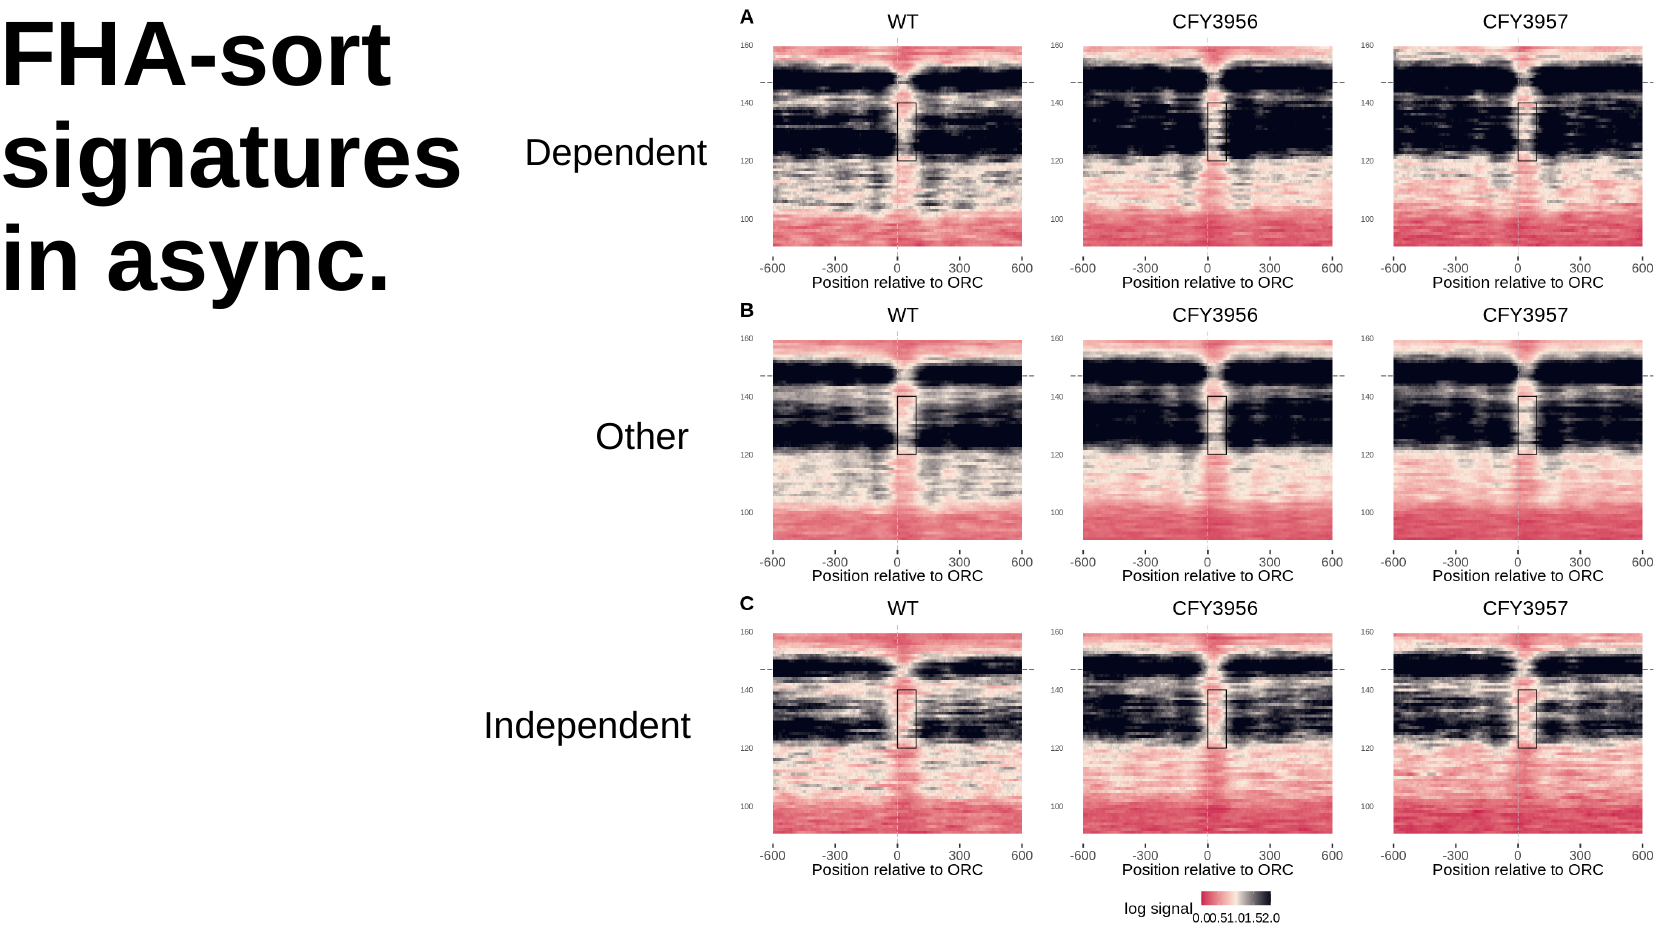

# FHA-sort signatures in async.
Dependent
Other
Independent